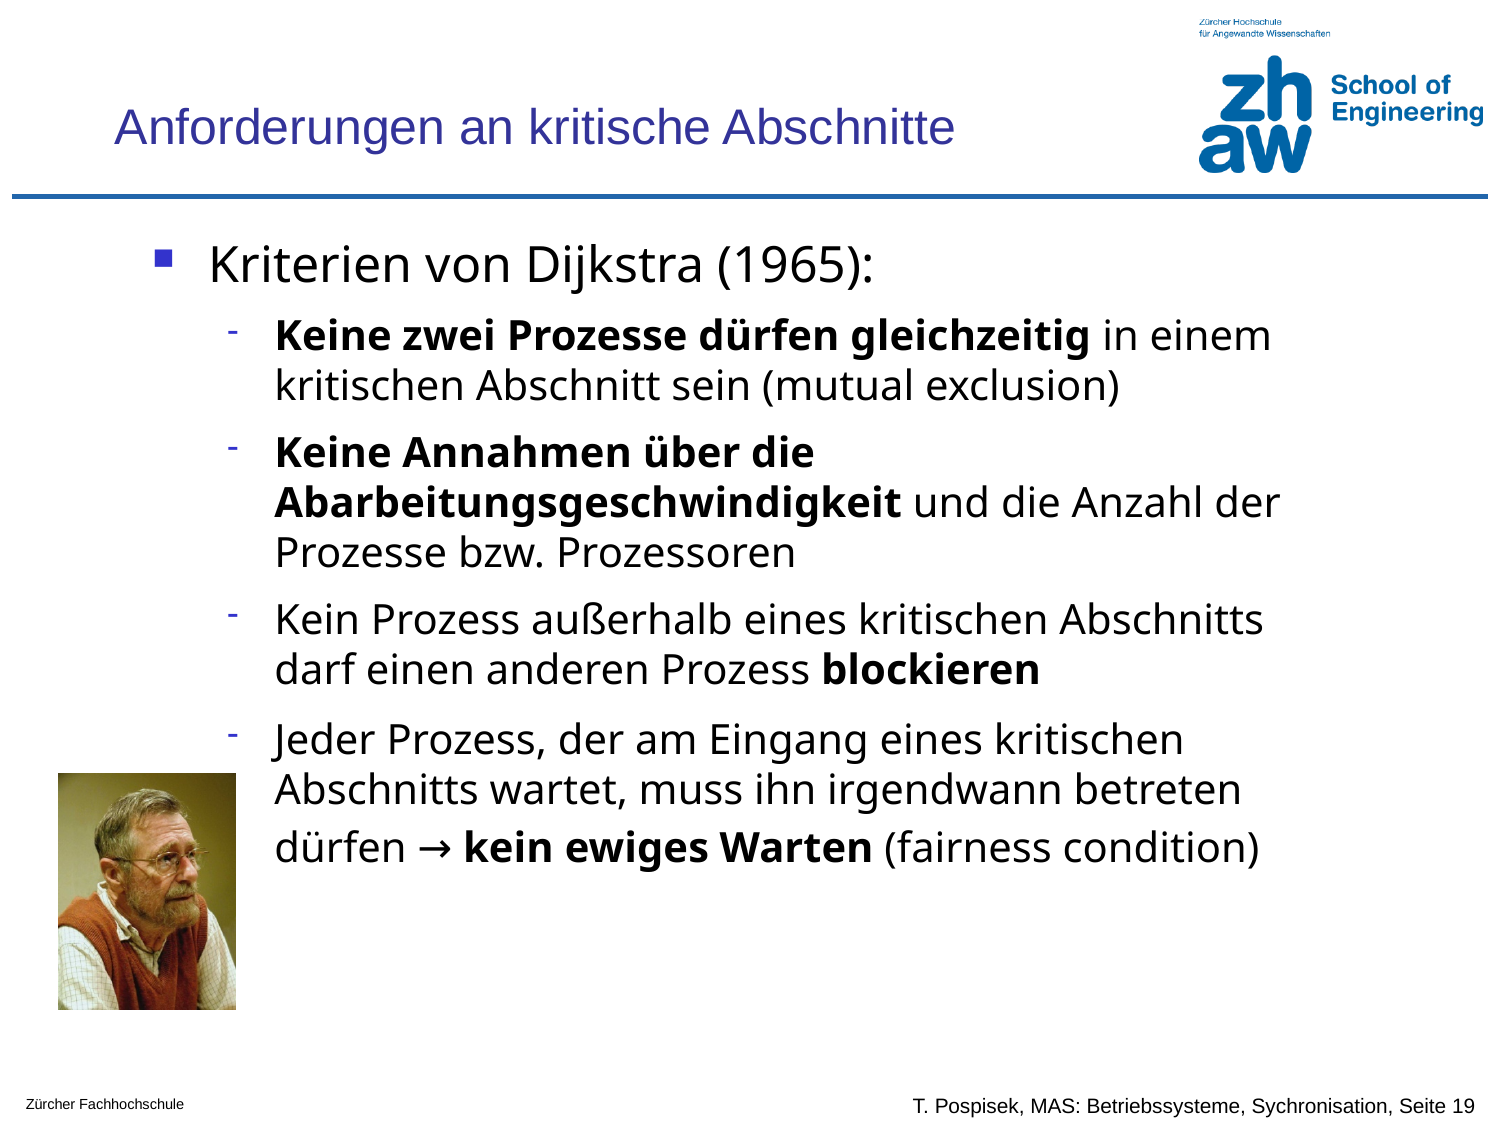

# Anforderungen an kritische Abschnitte
Kriterien von Dijkstra (1965):
Keine zwei Prozesse dürfen gleichzeitig in einem kritischen Abschnitt sein (mutual exclusion)
Keine Annahmen über die Abarbeitungsgeschwindigkeit und die Anzahl der Prozesse bzw. Prozessoren
Kein Prozess außerhalb eines kritischen Abschnitts darf einen anderen Prozess blockieren
Jeder Prozess, der am Eingang eines kritischen Abschnitts wartet, muss ihn irgendwann betreten dürfen → kein ewiges Warten (fairness condition)